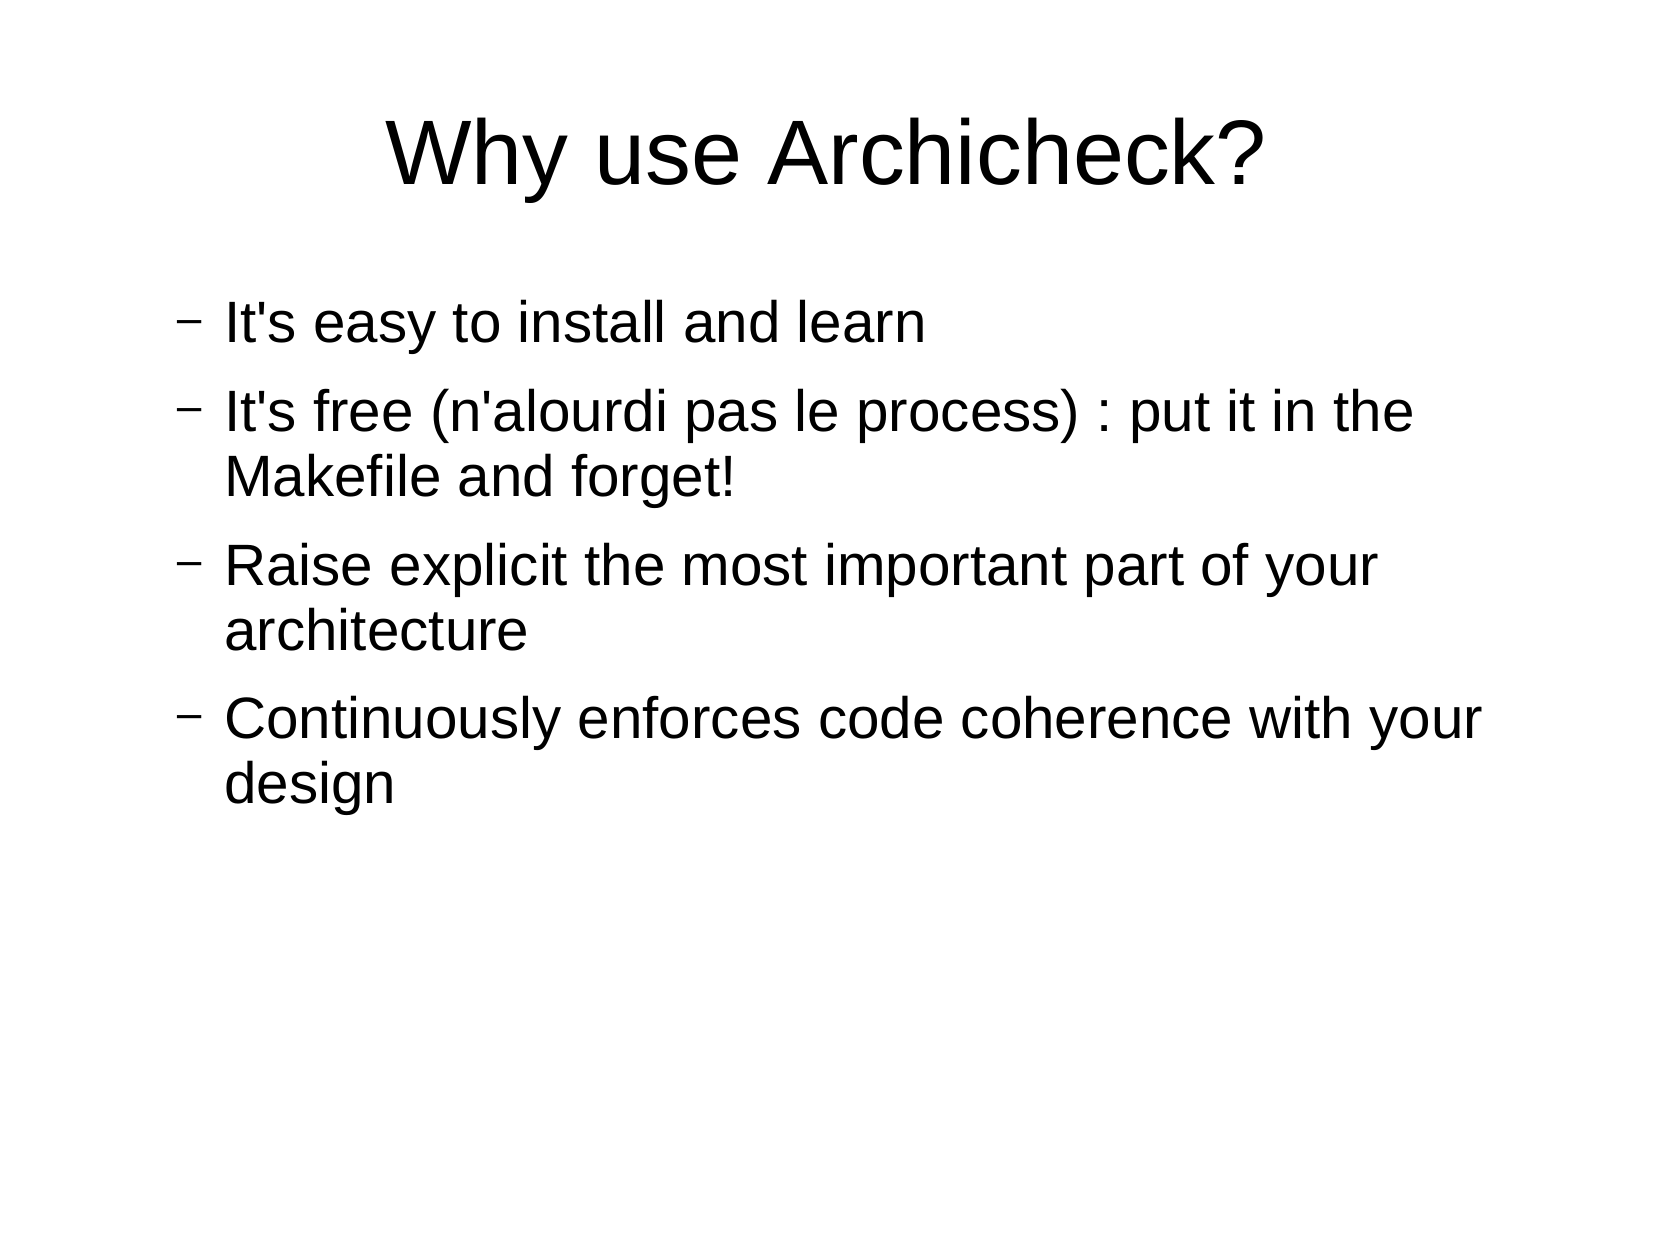

# Why use Archicheck?
It's easy to install and learn
It's free (n'alourdi pas le process) : put it in the Makefile and forget!
Raise explicit the most important part of your architecture
Continuously enforces code coherence with your design